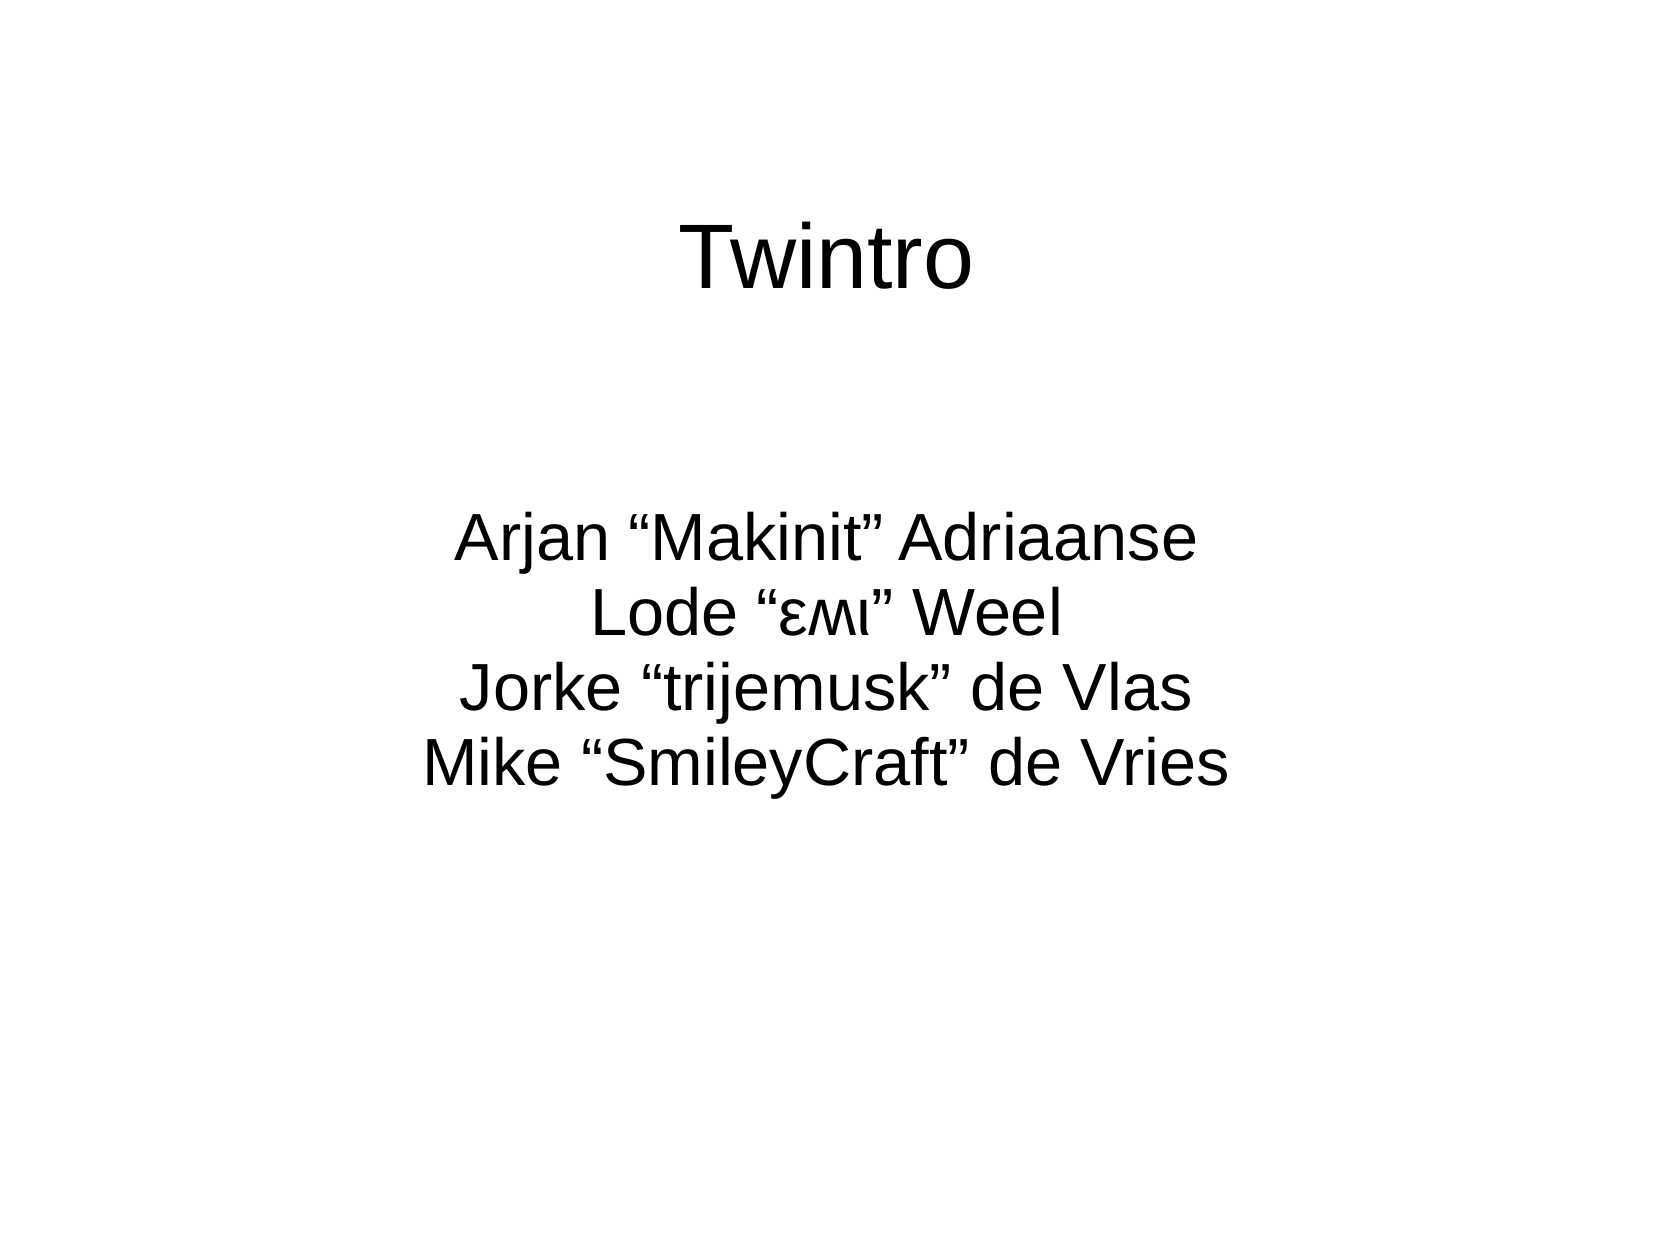

# Twintro
Arjan “Makinit” Adriaanse
Lode “εʍι” Weel
Jorke “trijemusk” de Vlas
Mike “SmileyCraft” de Vries